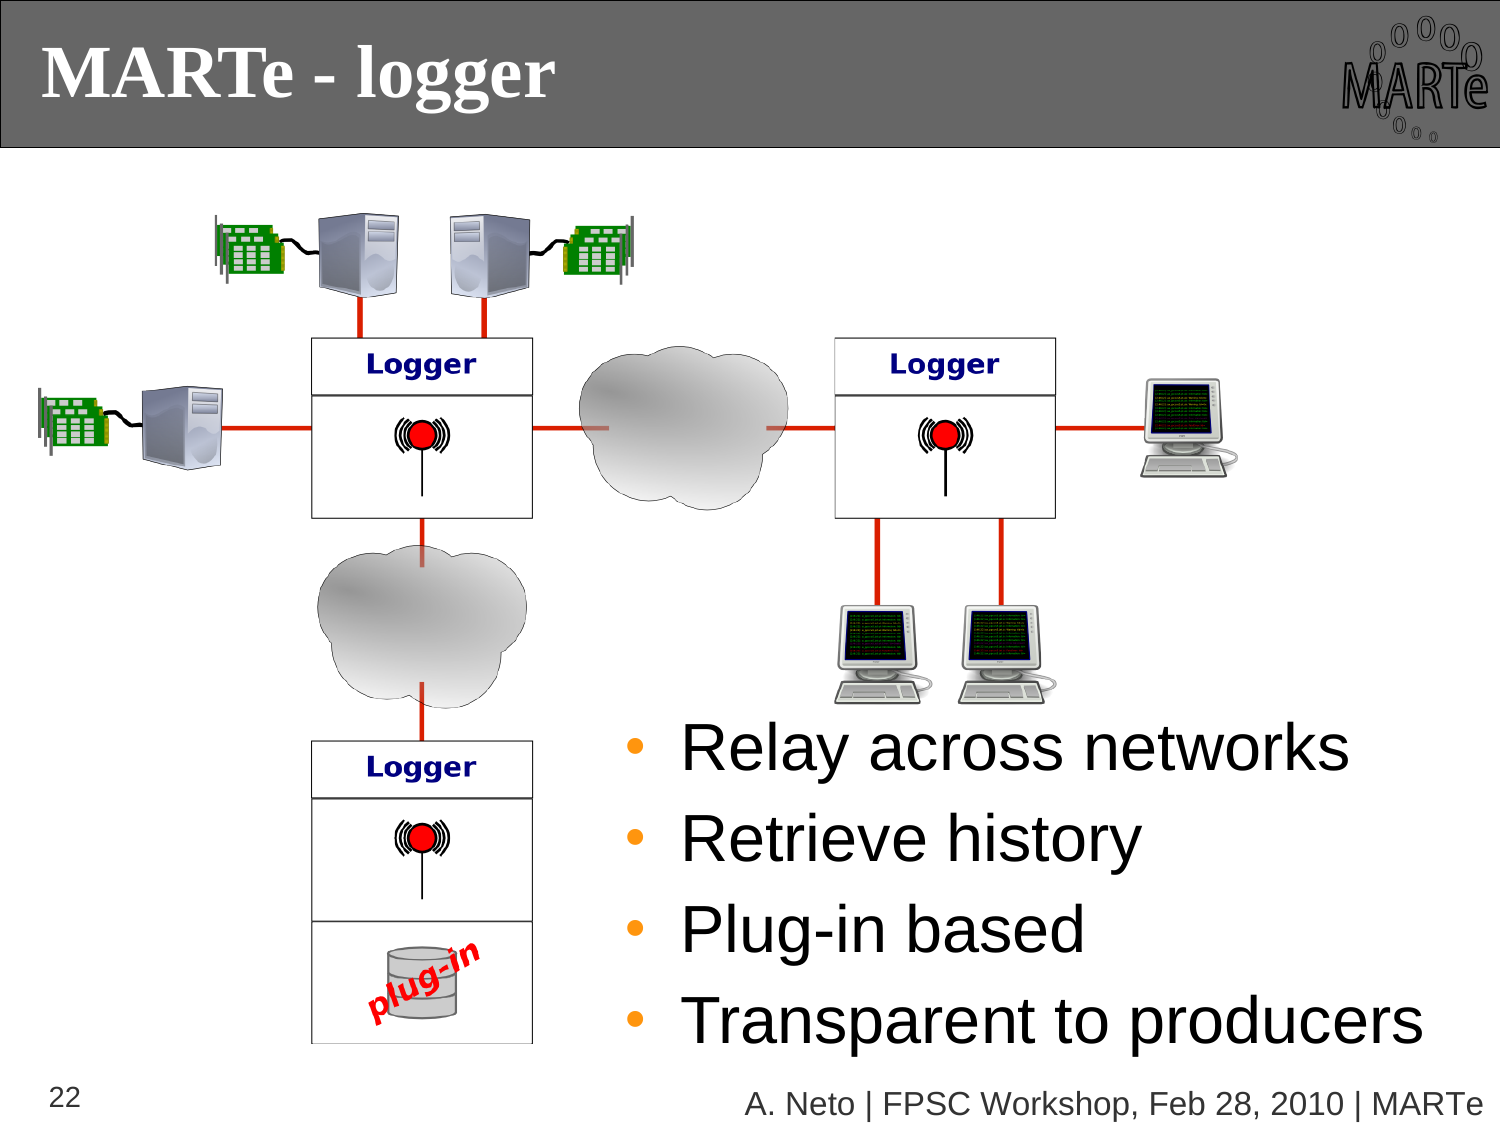

# MARTe - logger
Relay across networks
Retrieve history
Plug-in based
Transparent to producers